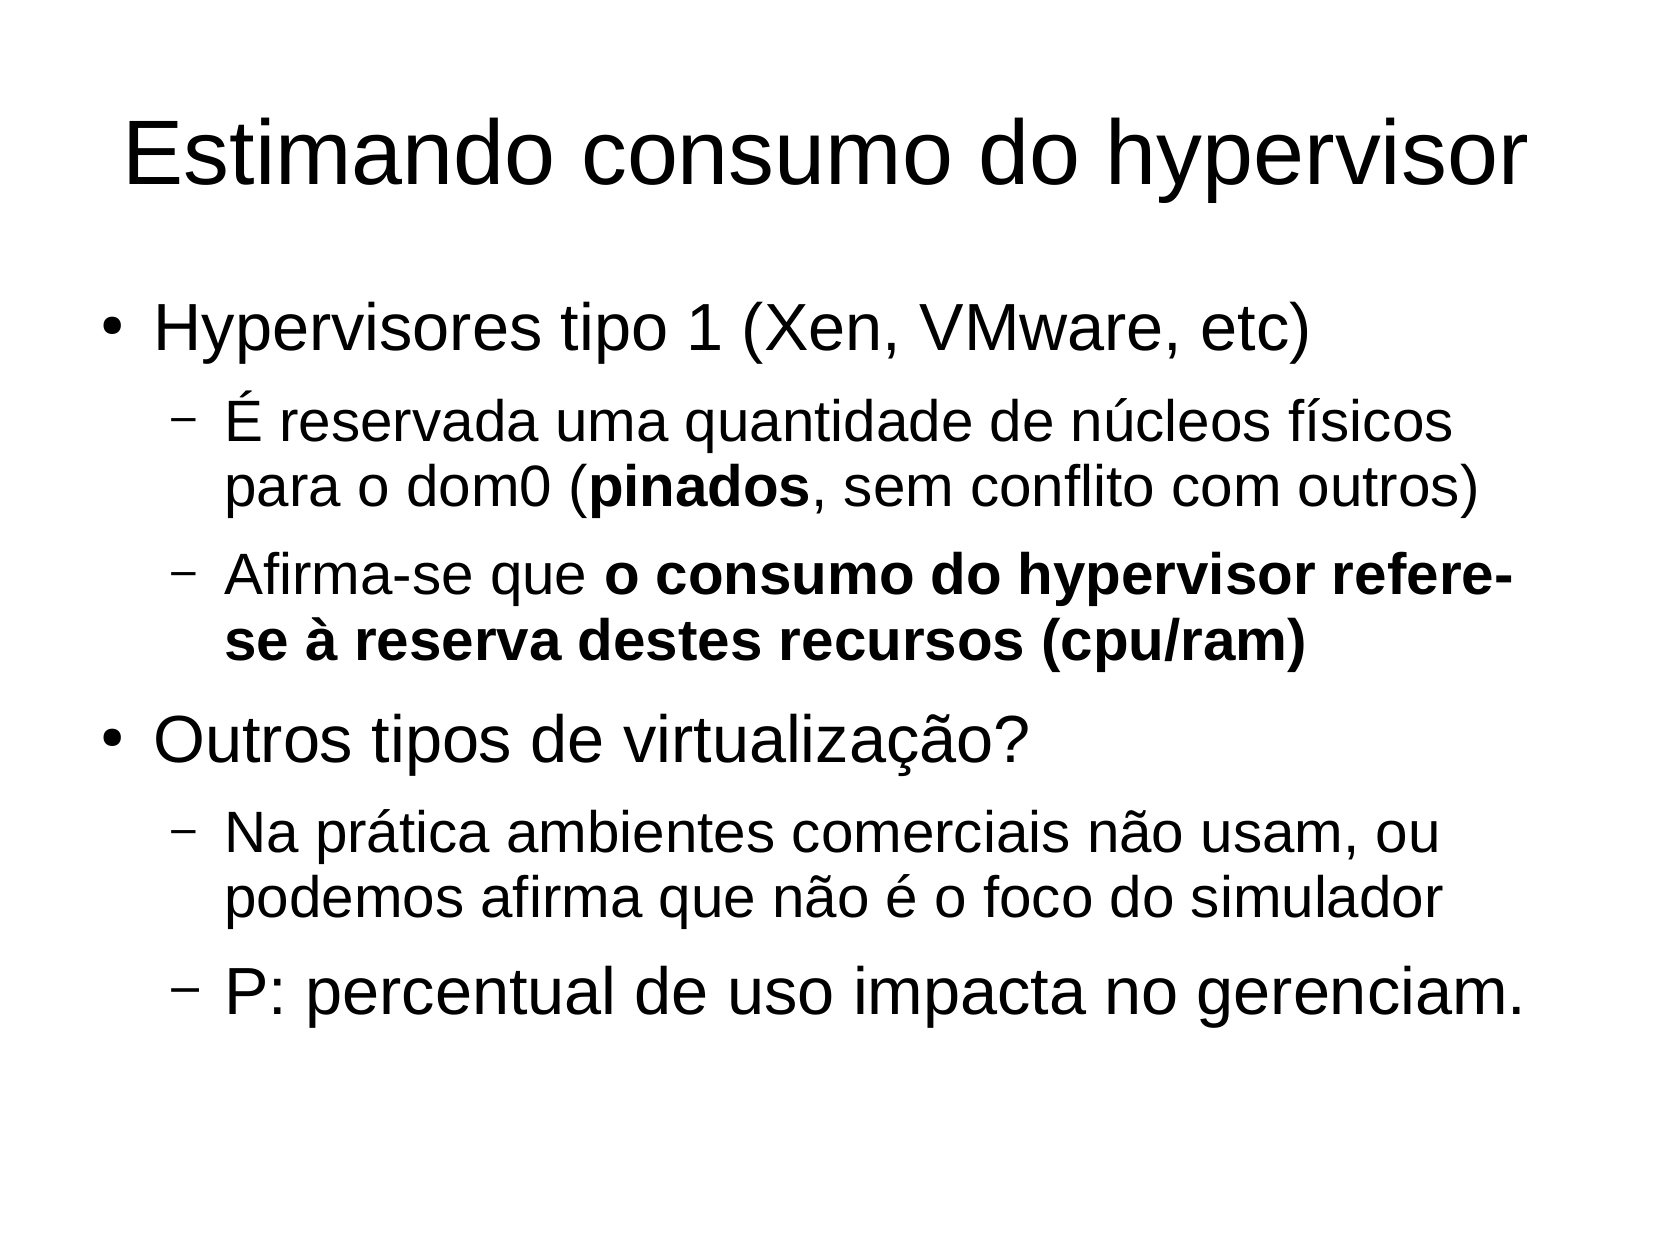

# Estimando consumo do hypervisor
Hypervisores tipo 1 (Xen, VMware, etc)
É reservada uma quantidade de núcleos físicos para o dom0 (pinados, sem conflito com outros)
Afirma-se que o consumo do hypervisor refere-se à reserva destes recursos (cpu/ram)
Outros tipos de virtualização?
Na prática ambientes comerciais não usam, ou podemos afirma que não é o foco do simulador
P: percentual de uso impacta no gerenciam.